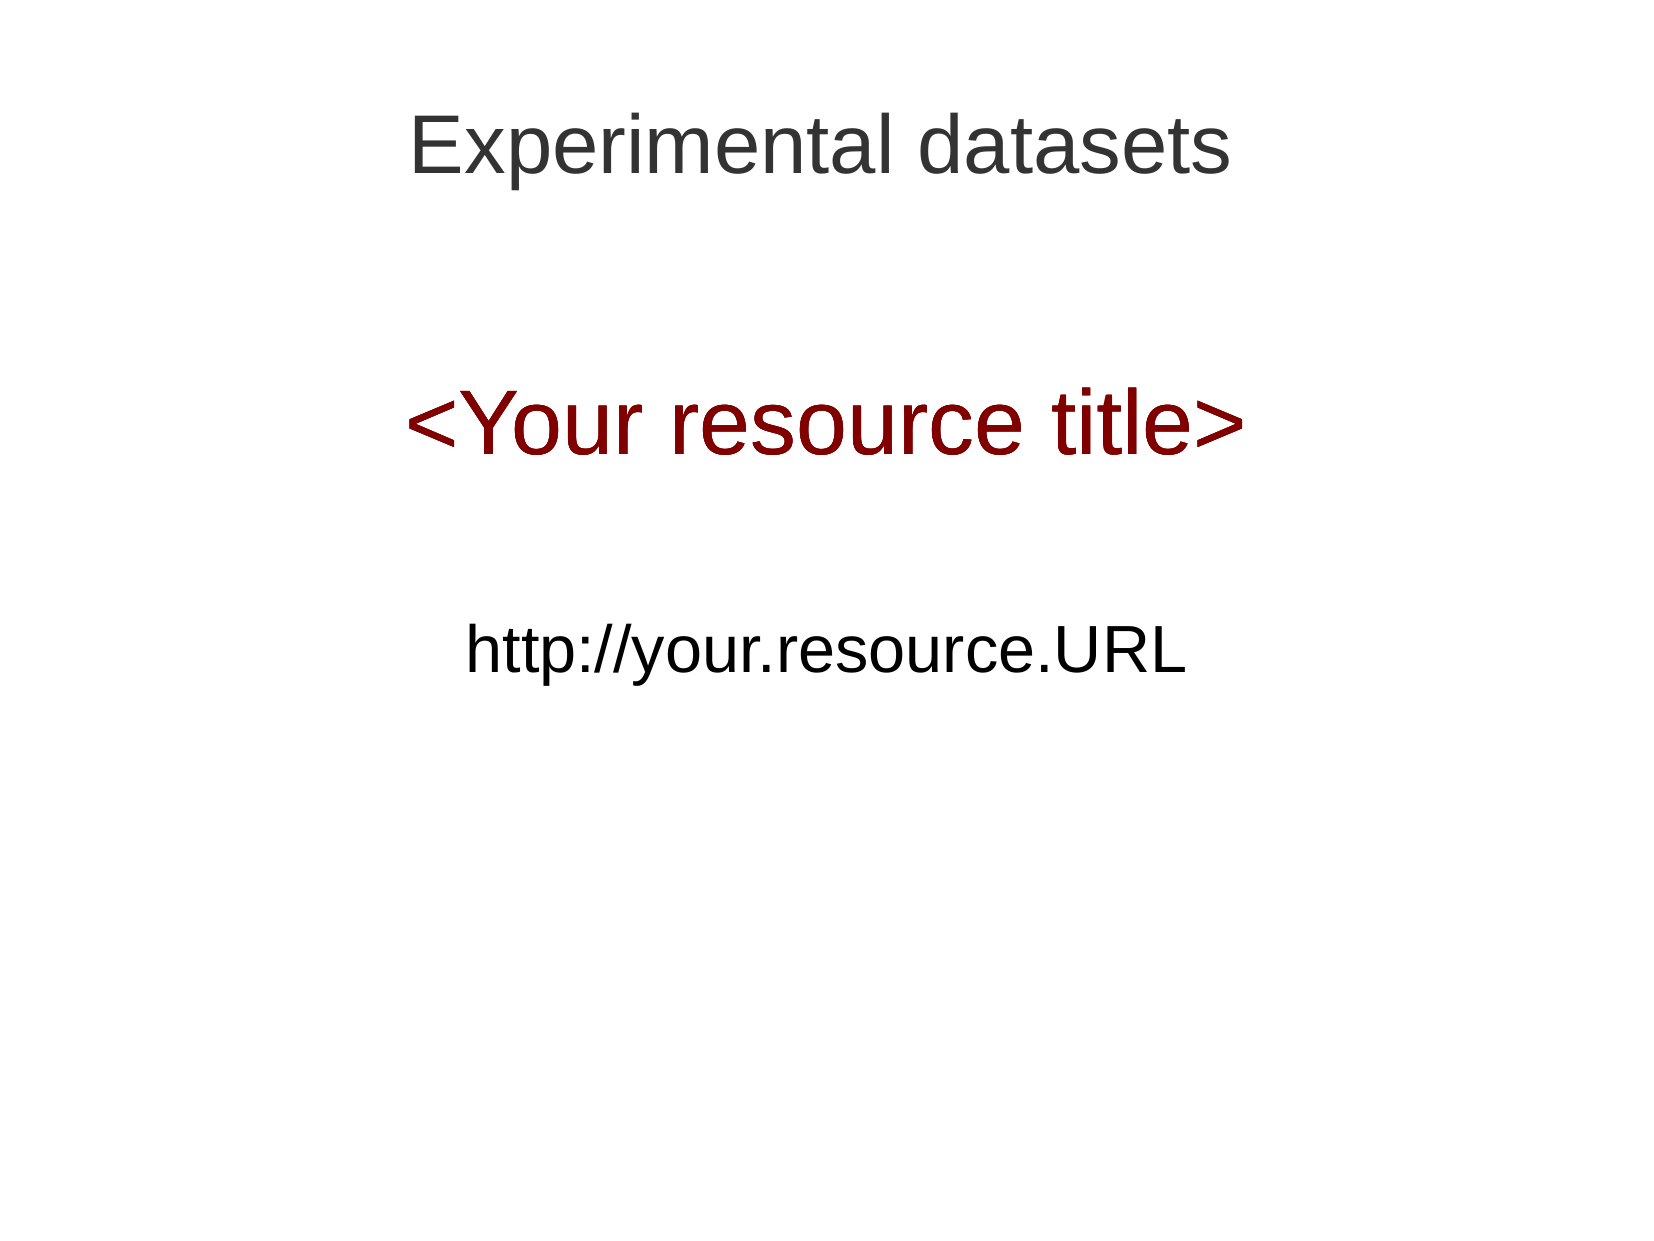

Experimental datasets
http://your.resource.URL
# <Your resource title>
<Your resource title>
<Your resource title>